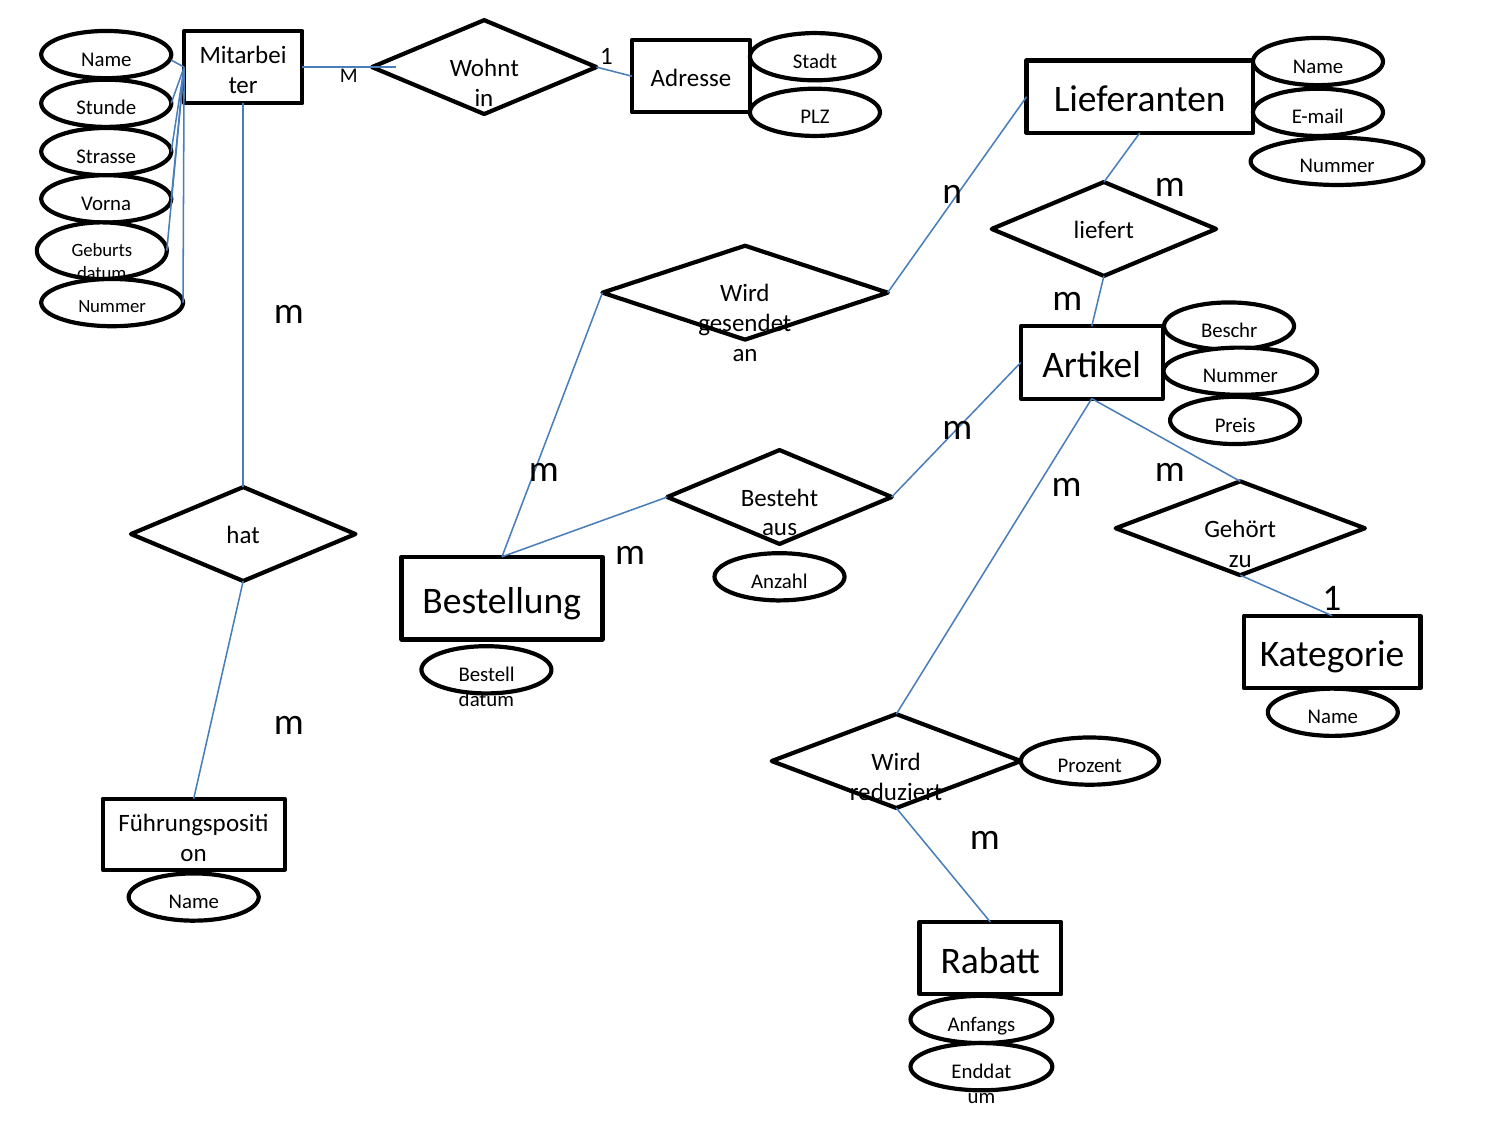

Wohnt in
# Mitarbeiter
Name
Mitarbeiter
1
Stadt
Name
Adresse
M
Lieferanten
Stundenlohn
PLZ
E-mail
Strasse
Nummer
m
n
Vorname
liefert
Geburtsdatum
Wird gesendet an
m
Nummer
m
Beschreibung
Artikel
Nummer
m
Preis
m
m
Besteht aus
m
Gehört zu
hat
m
Anzahl
Bestellung
1
Kategorie
Bestelldatum
Name
m
Wird reduziert
Prozent
Führungsposition
m
Name
Rabatt
Anfangs Datum
Enddatum